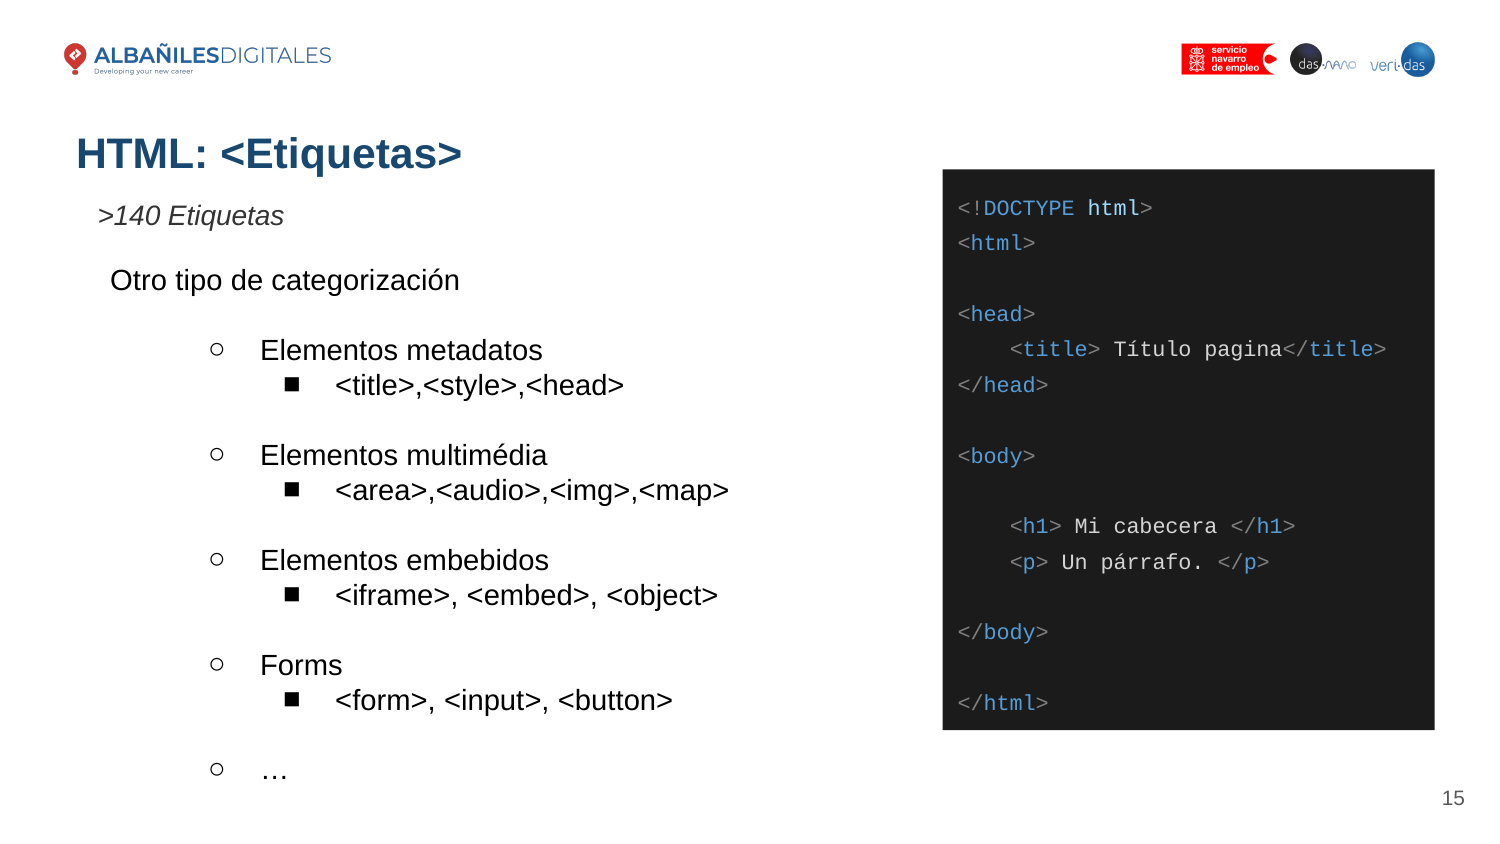

HTML: <Etiquetas>
<!DOCTYPE html>
<html>
<head>
 <title> Título pagina</title>
</head>
<body>
 <h1> Mi cabecera </h1>
 <p> Un párrafo. </p>
</body>
</html>
>140 Etiquetas
Otro tipo de categorización
Elementos metadatos
<title>,<style>,<head>
Elementos multimédia
<area>,<audio>,<img>,<map>
Elementos embebidos
<iframe>, <embed>, <object>
Forms
<form>, <input>, <button>
…